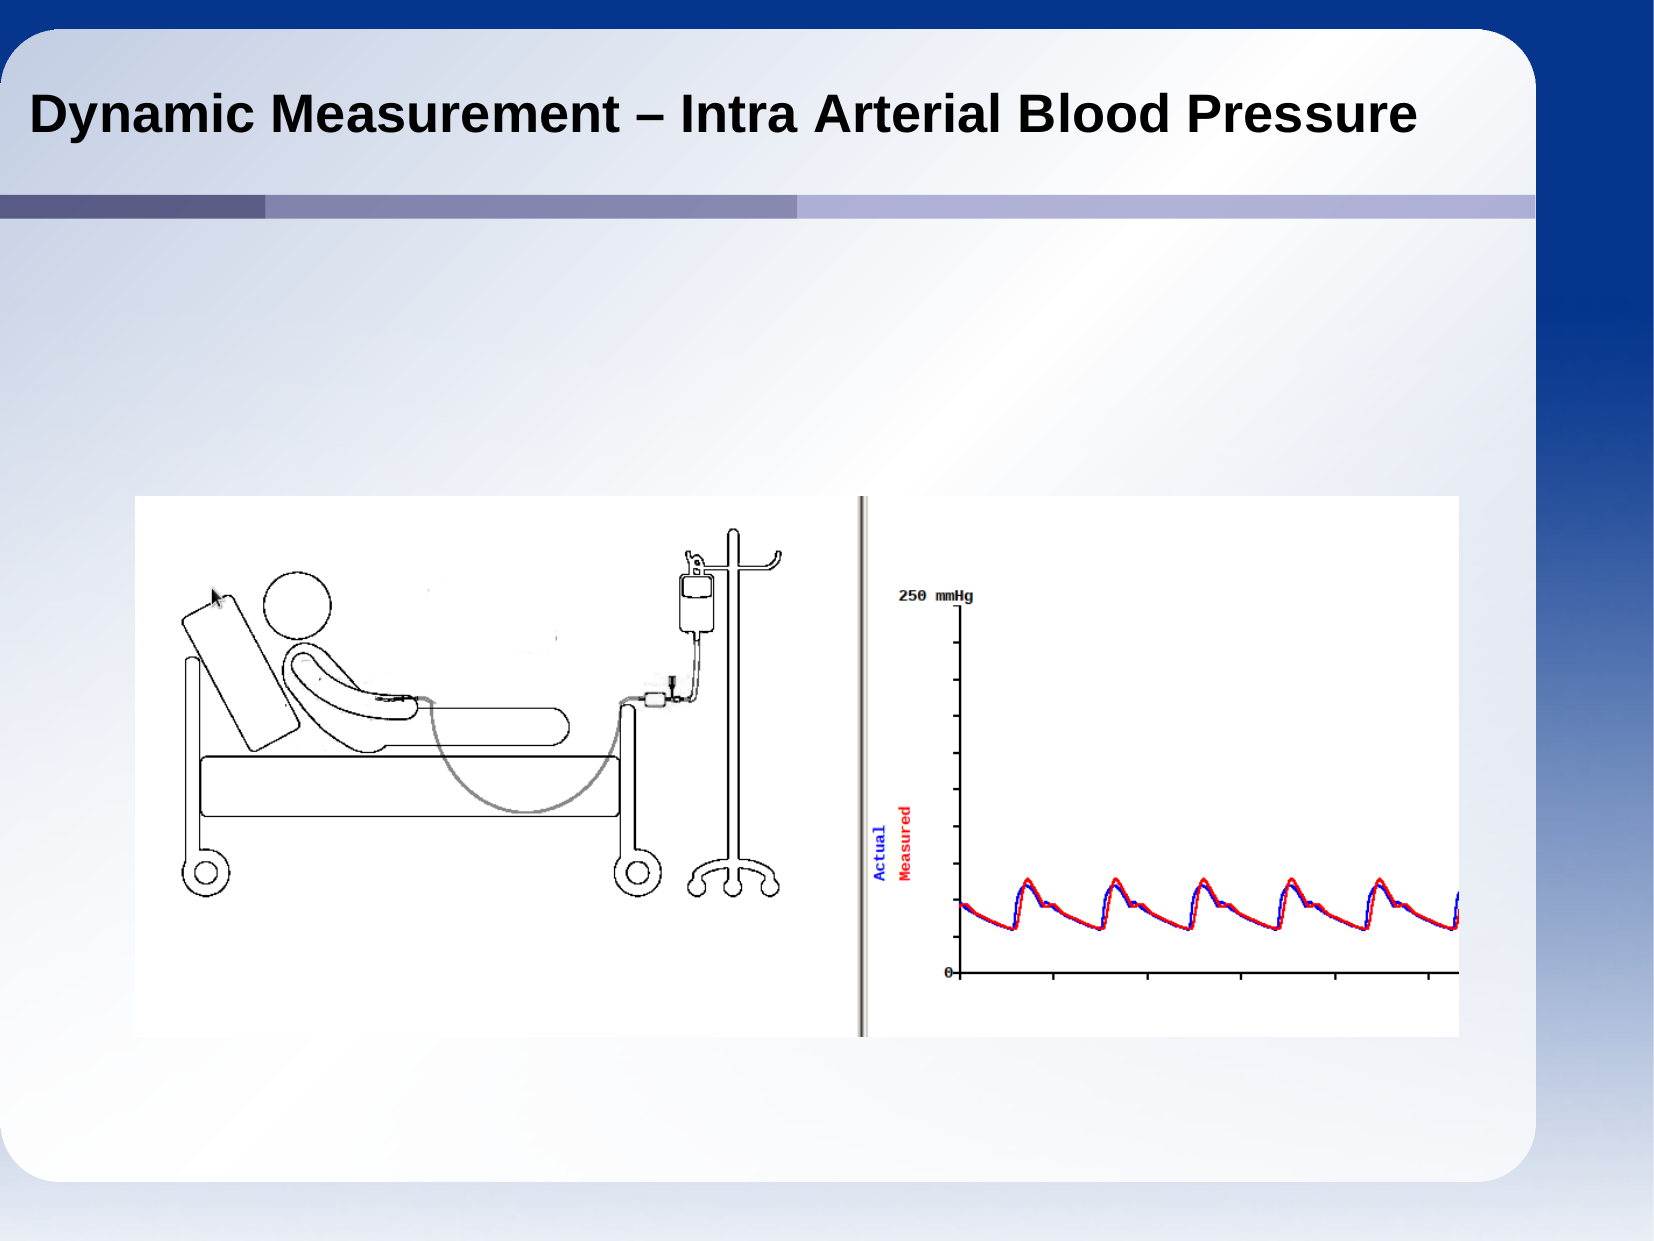

# Dynamic Measurement – Intra Arterial Blood Pressure